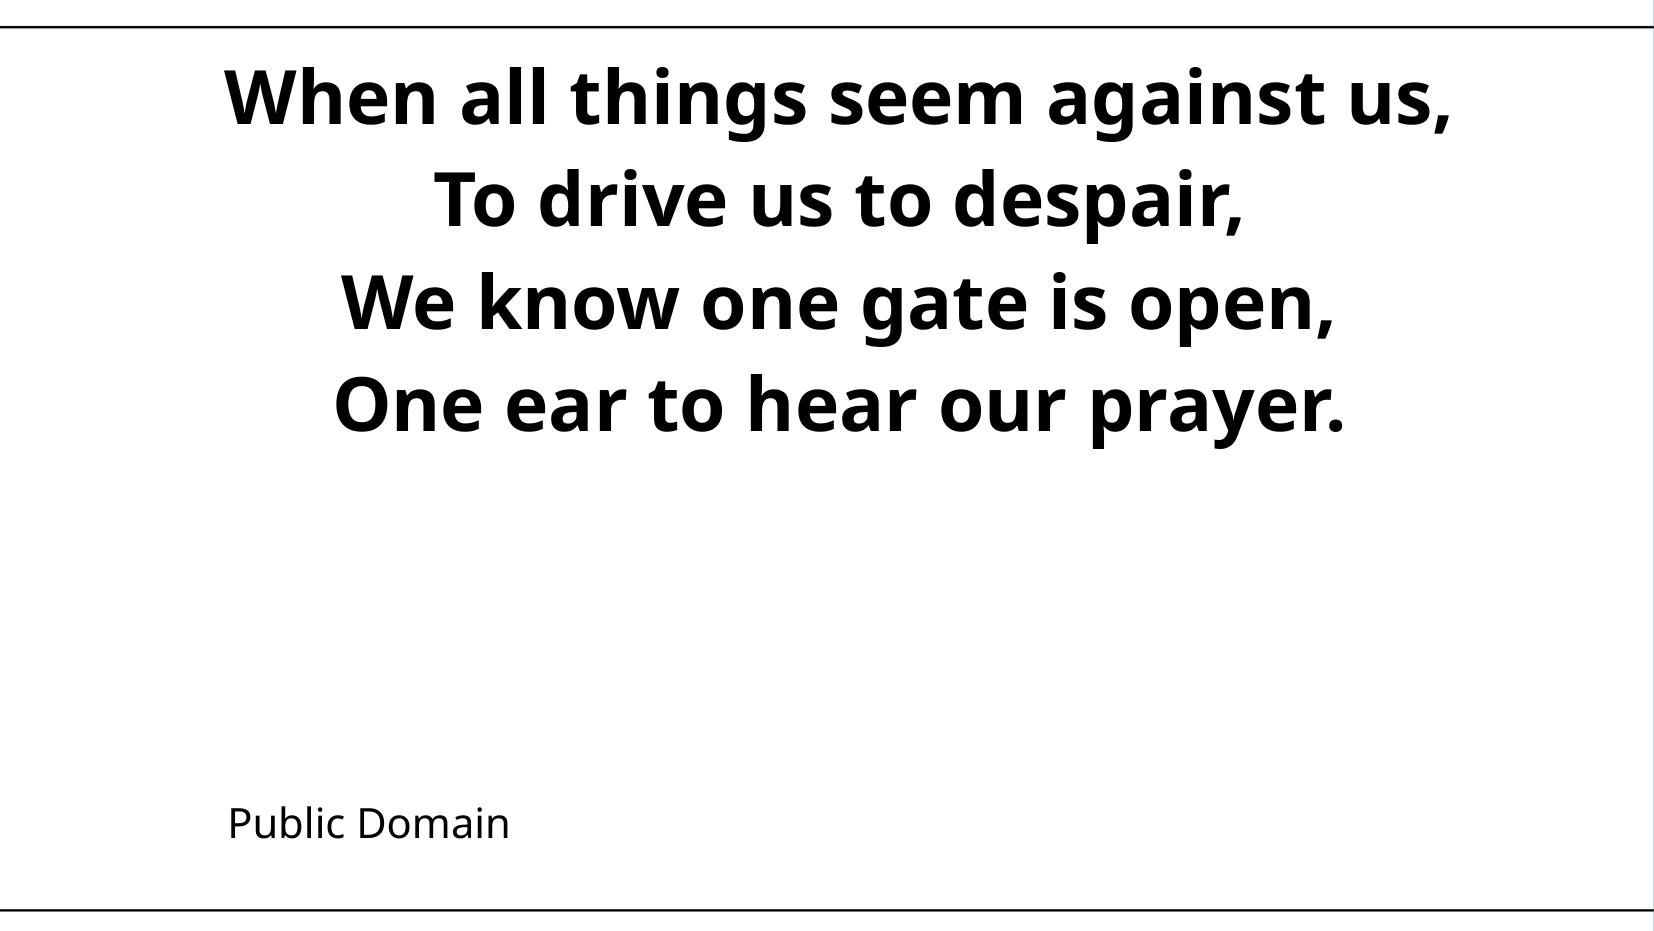

When all things seem against us,
To drive us to despair,
We know one gate is open,
One ear to hear our prayer.
 Public Domain